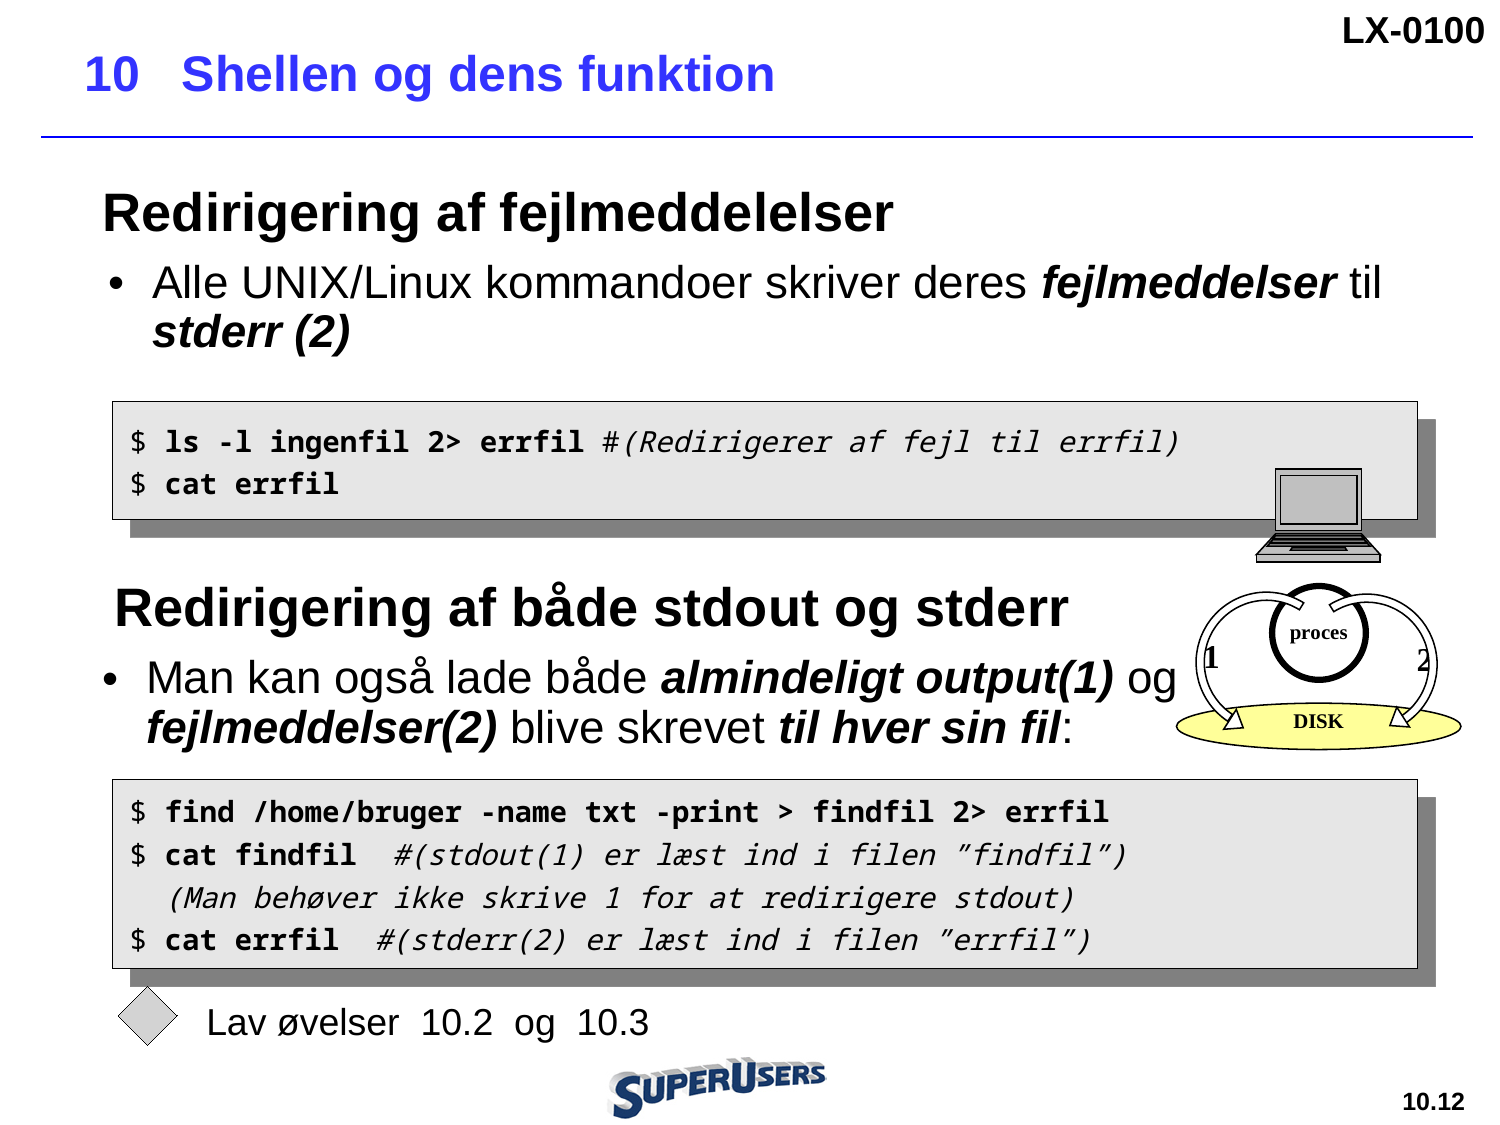

# 10 Shellen og dens funktion
Redirigering af fejlmeddelelser
Alle UNIX/Linux kommandoer skriver deres fejlmeddelser til stderr (2)
 $ ls -l ingenfil 2> errfil #(Redirigerer af fejl til errfil)
 $ cat errfil
proces
1
2
DISK
Redirigering af både stdout og stderr
Man kan også lade både almindeligt output(1) og fejlmeddelser(2) blive skrevet til hver sin fil:
 $ find /home/bruger -name txt -print > findfil 2> errfil
 $ cat findfil #(stdout(1) er læst ind i filen ”findfil”)
 (Man behøver ikke skrive 1 for at redirigere stdout)
 $ cat errfil #(stderr(2) er læst ind i filen ”errfil”)
Lav øvelser 10.2 og 10.3